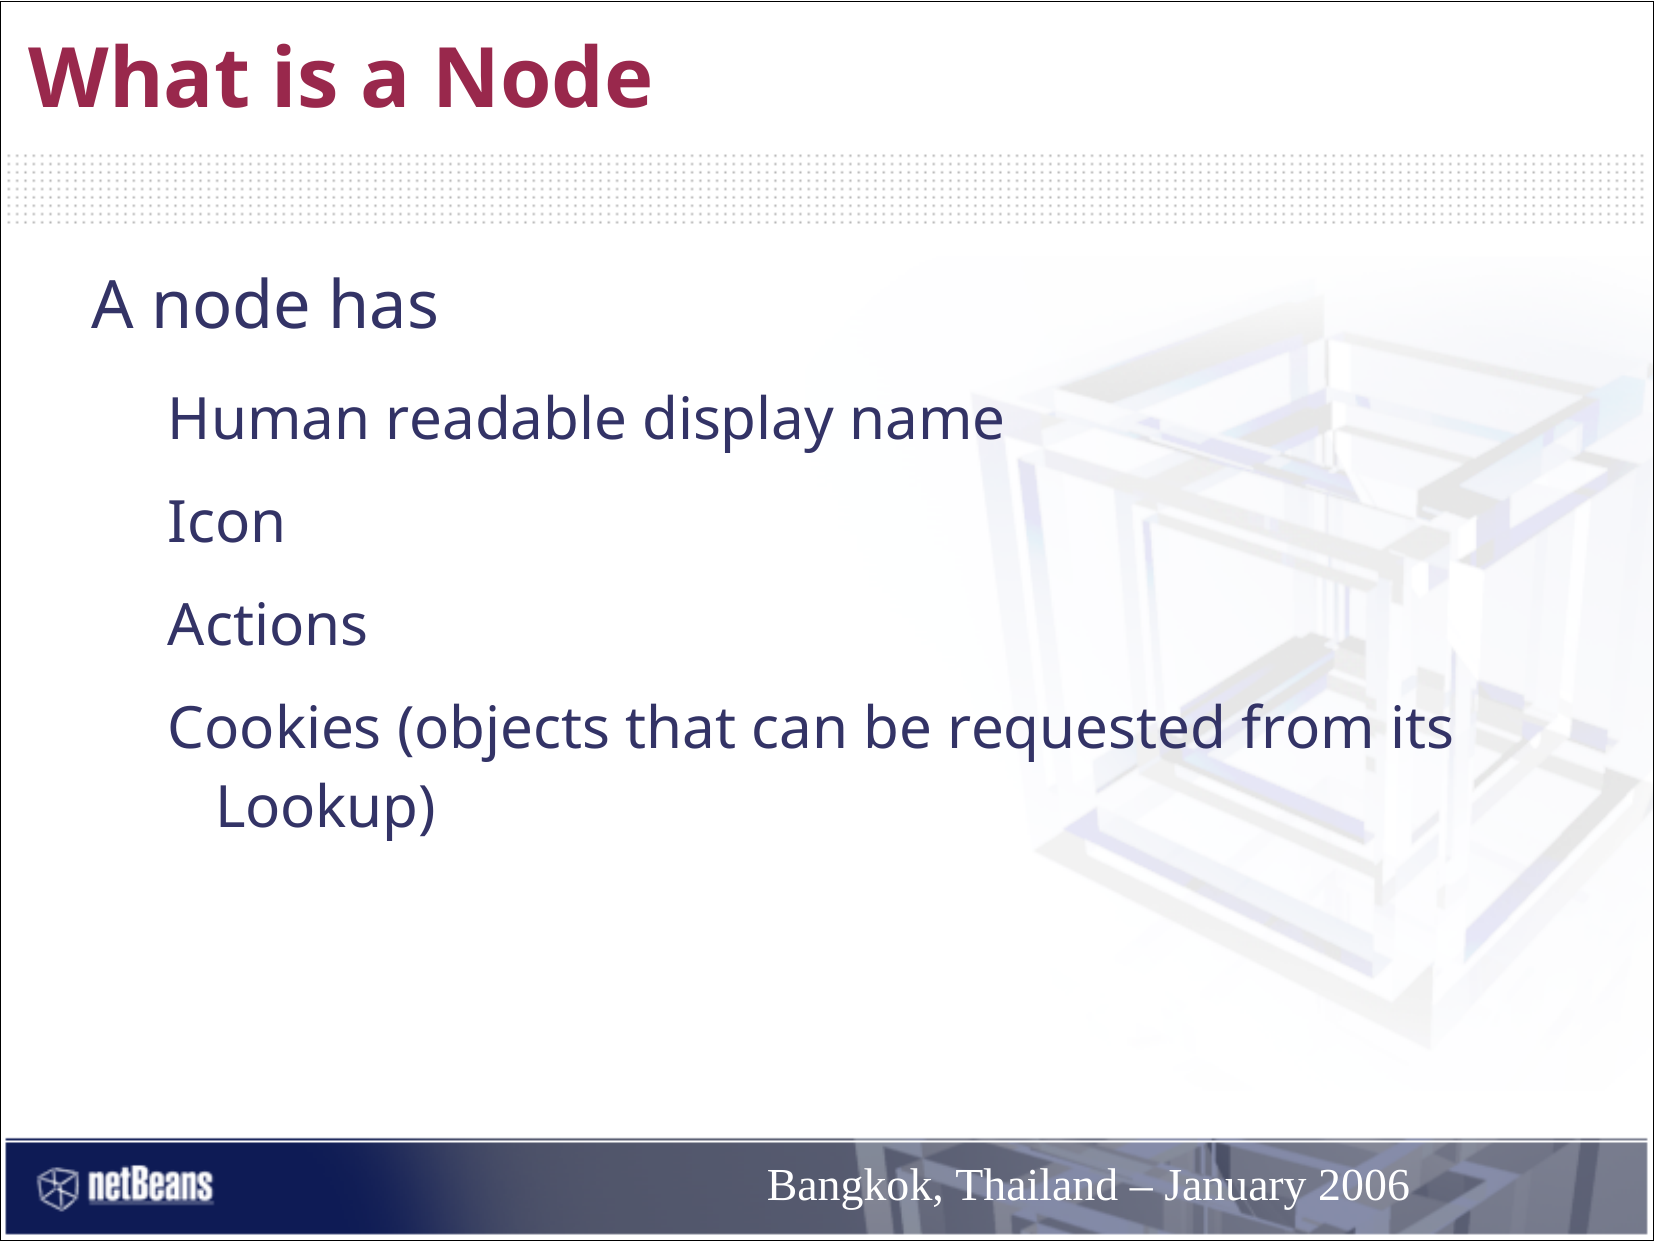

# What is a Node
A node has
Human readable display name
Icon
Actions
Cookies (objects that can be requested from its Lookup)